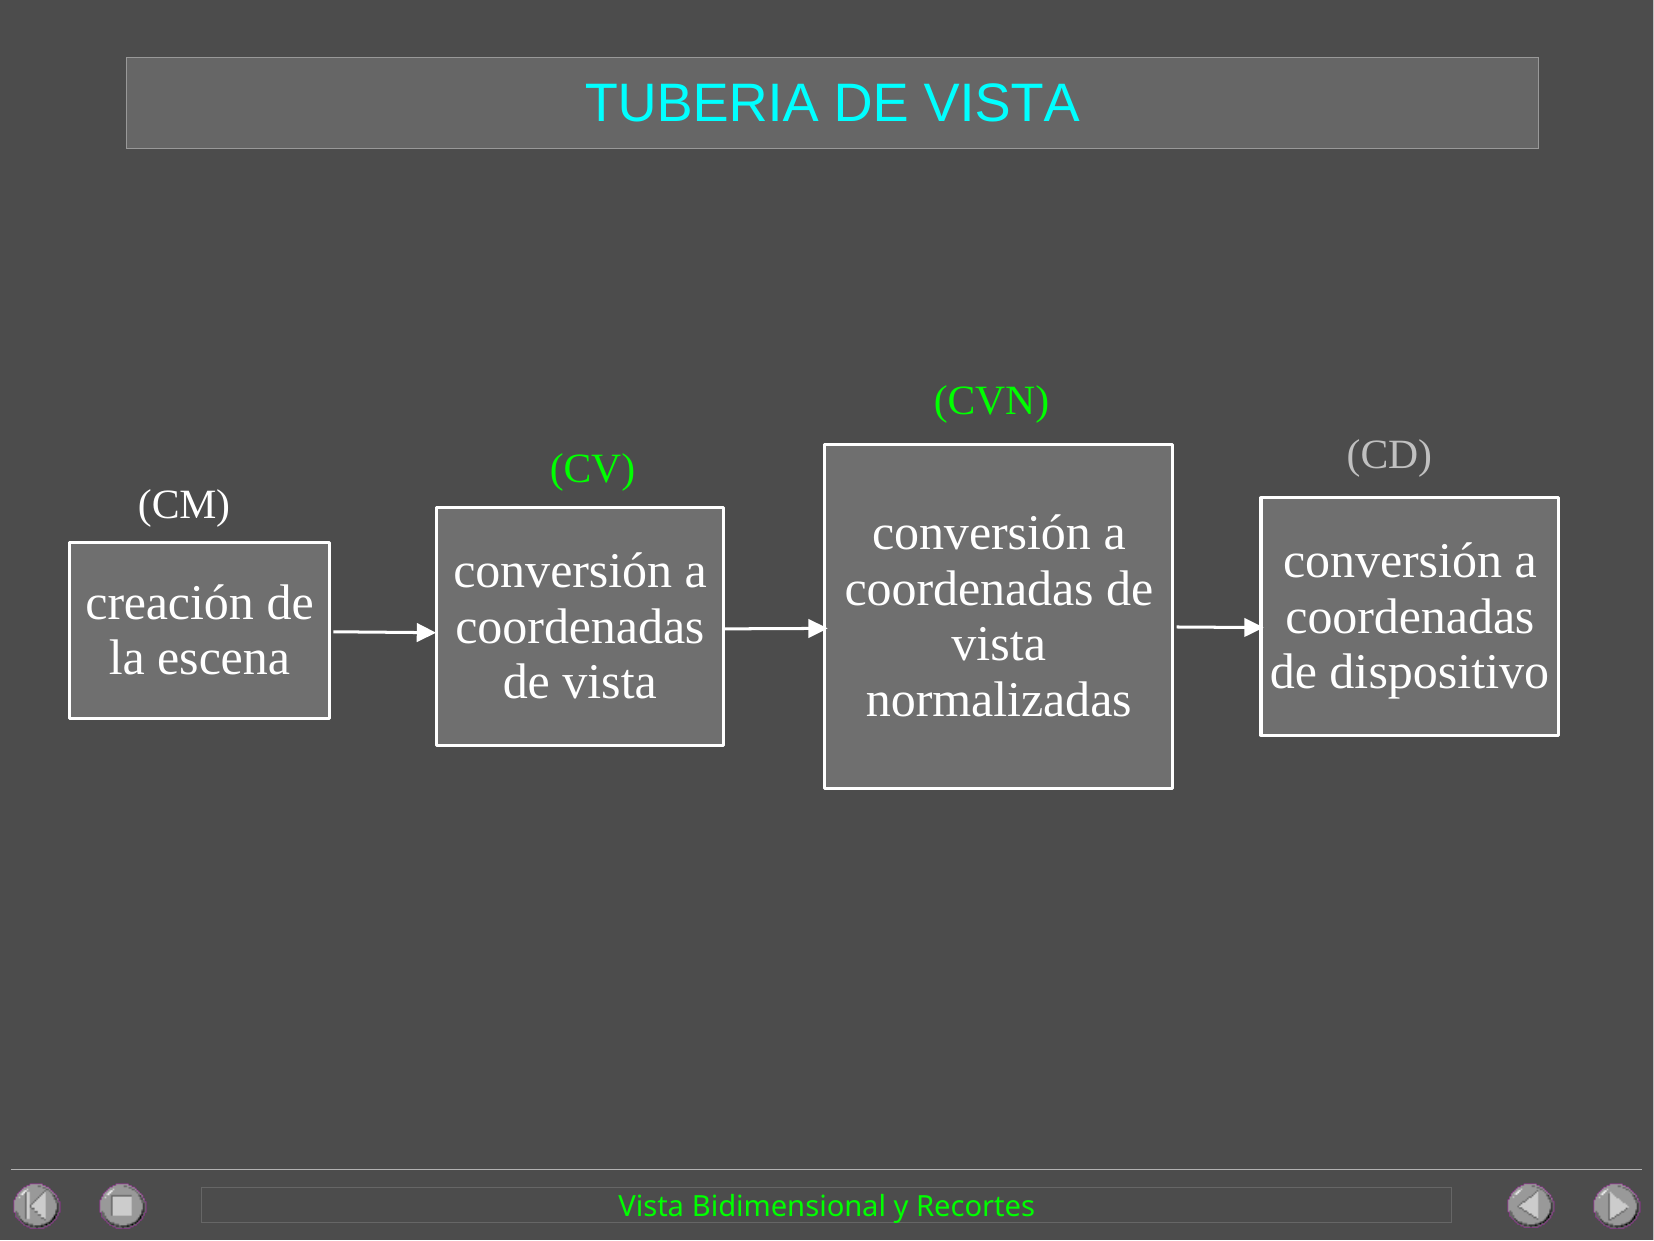

# TUBERIA DE VISTA
(CVN)
conversión a coordenadas de vista normalizadas
(CD)
conversión a coordenadas de dispositivo
(CV)
conversión a coordenadas de vista
 (CM)
creación de la escena